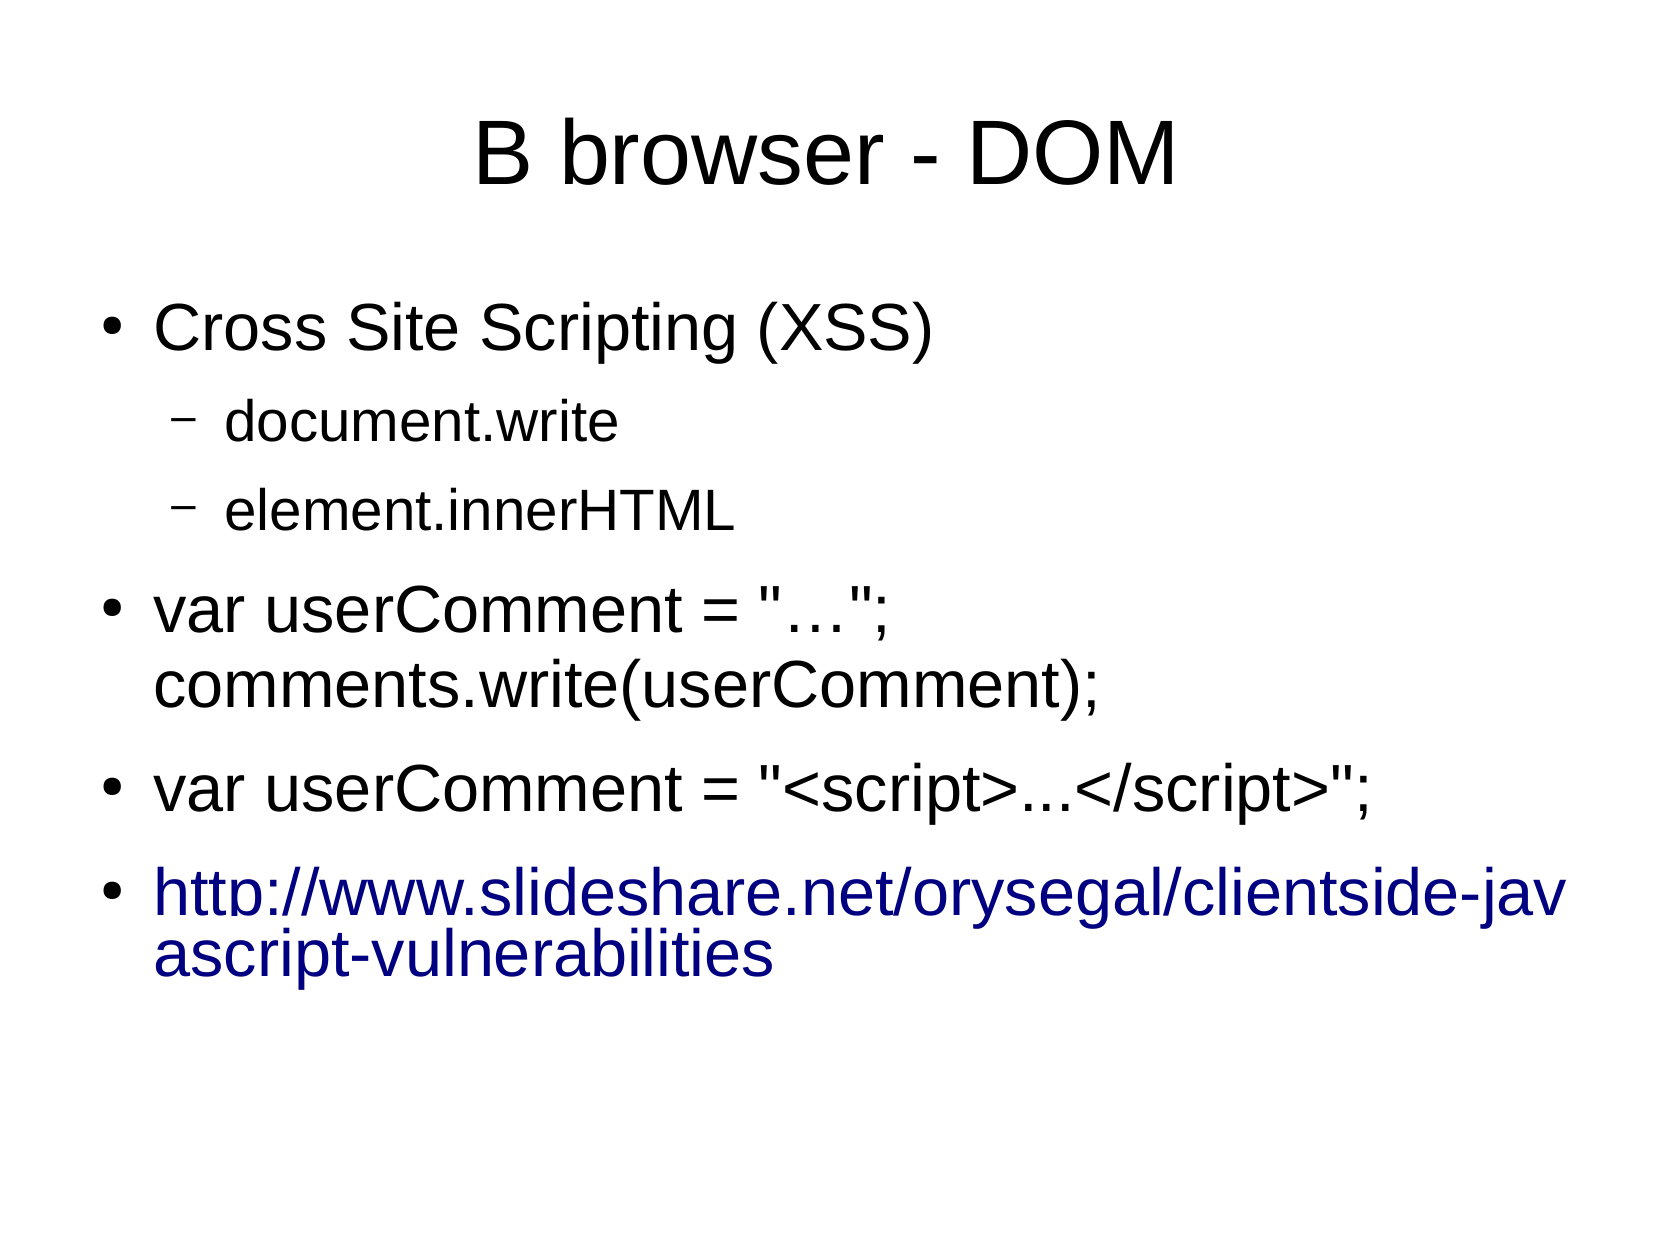

# В browser - DOM
Cross Site Scripting (XSS)
document.write
element.innerHTML
var userComment = "…";
comments.write(userComment);
var userComment = "<script>...</script>";
http://www.slideshare.net/orysegal/clientside-javascript-vulnerabilities